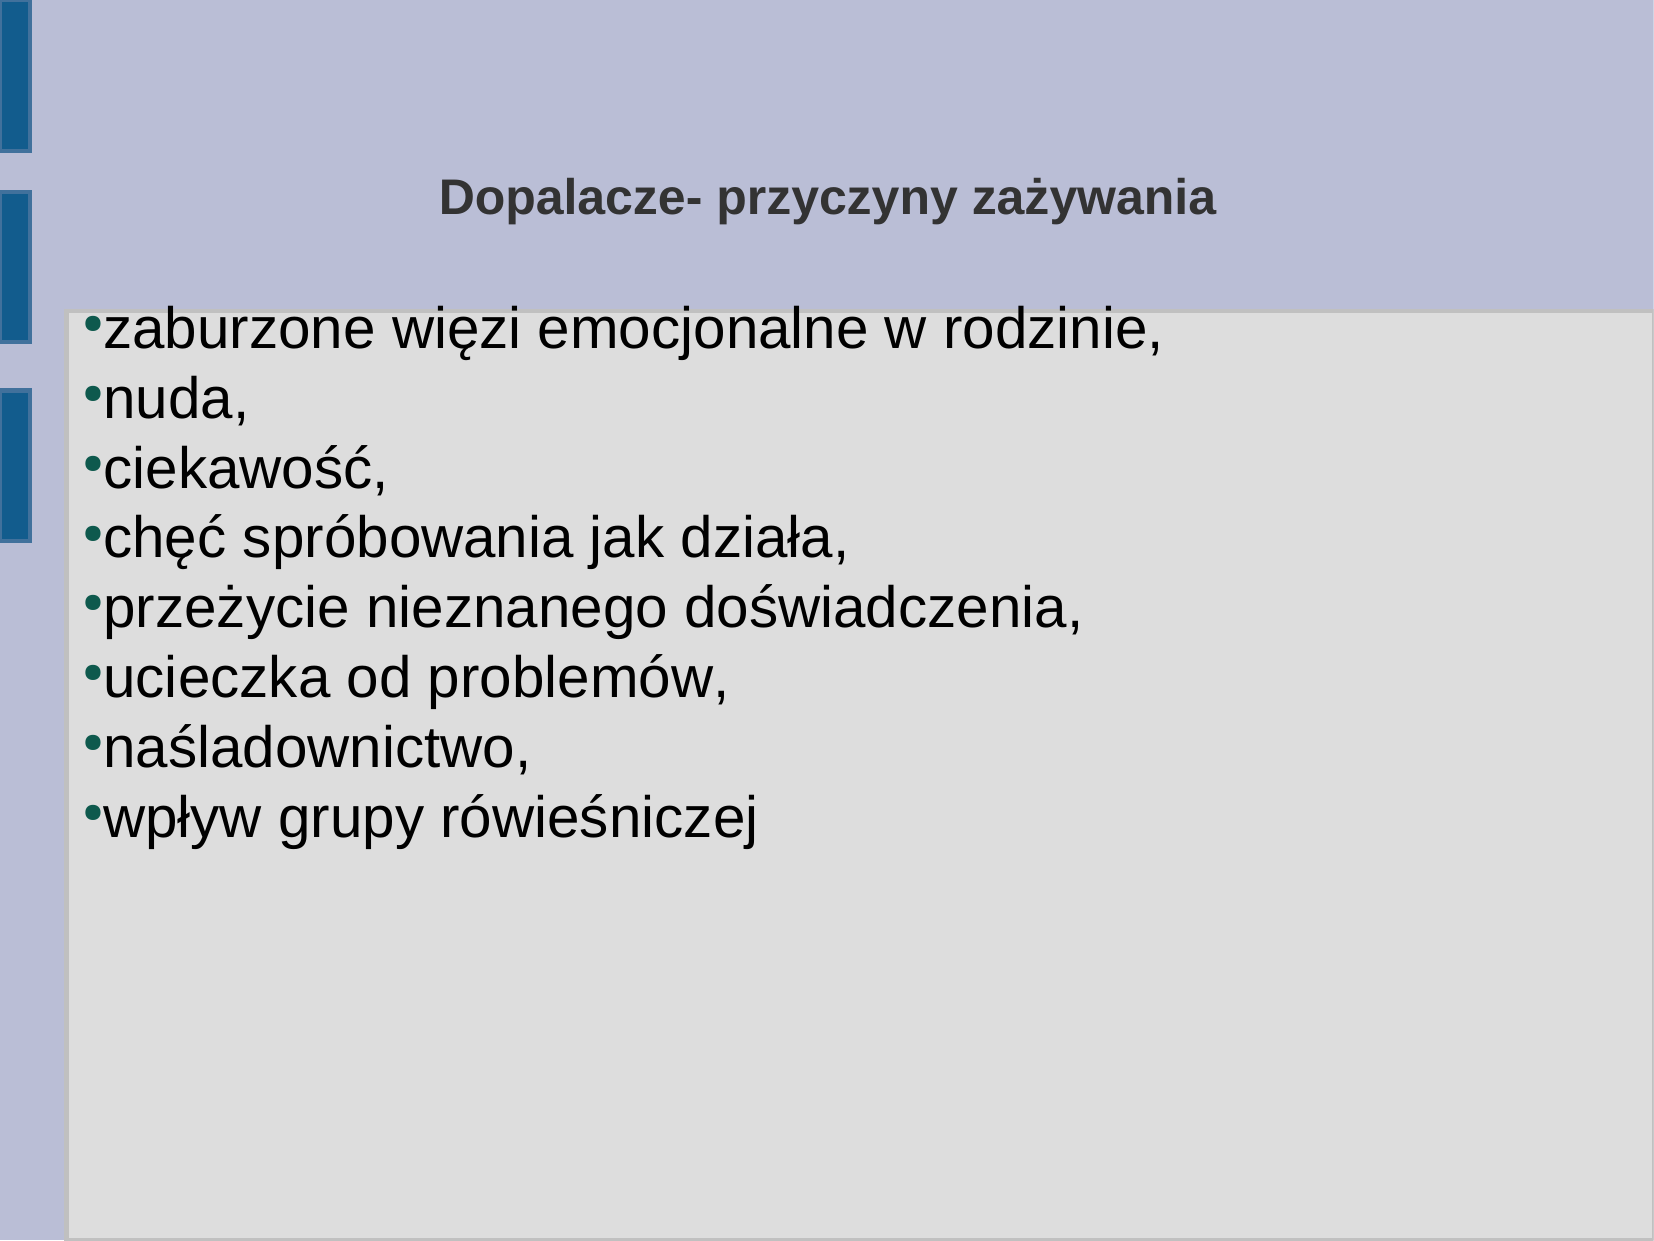

# Dopalacze- przyczyny zażywania
zaburzone więzi emocjonalne w rodzinie,
nuda,
ciekawość,
chęć spróbowania jak działa,
przeżycie nieznanego doświadczenia,
ucieczka od problemów,
naśladownictwo,
wpływ grupy rówieśniczej